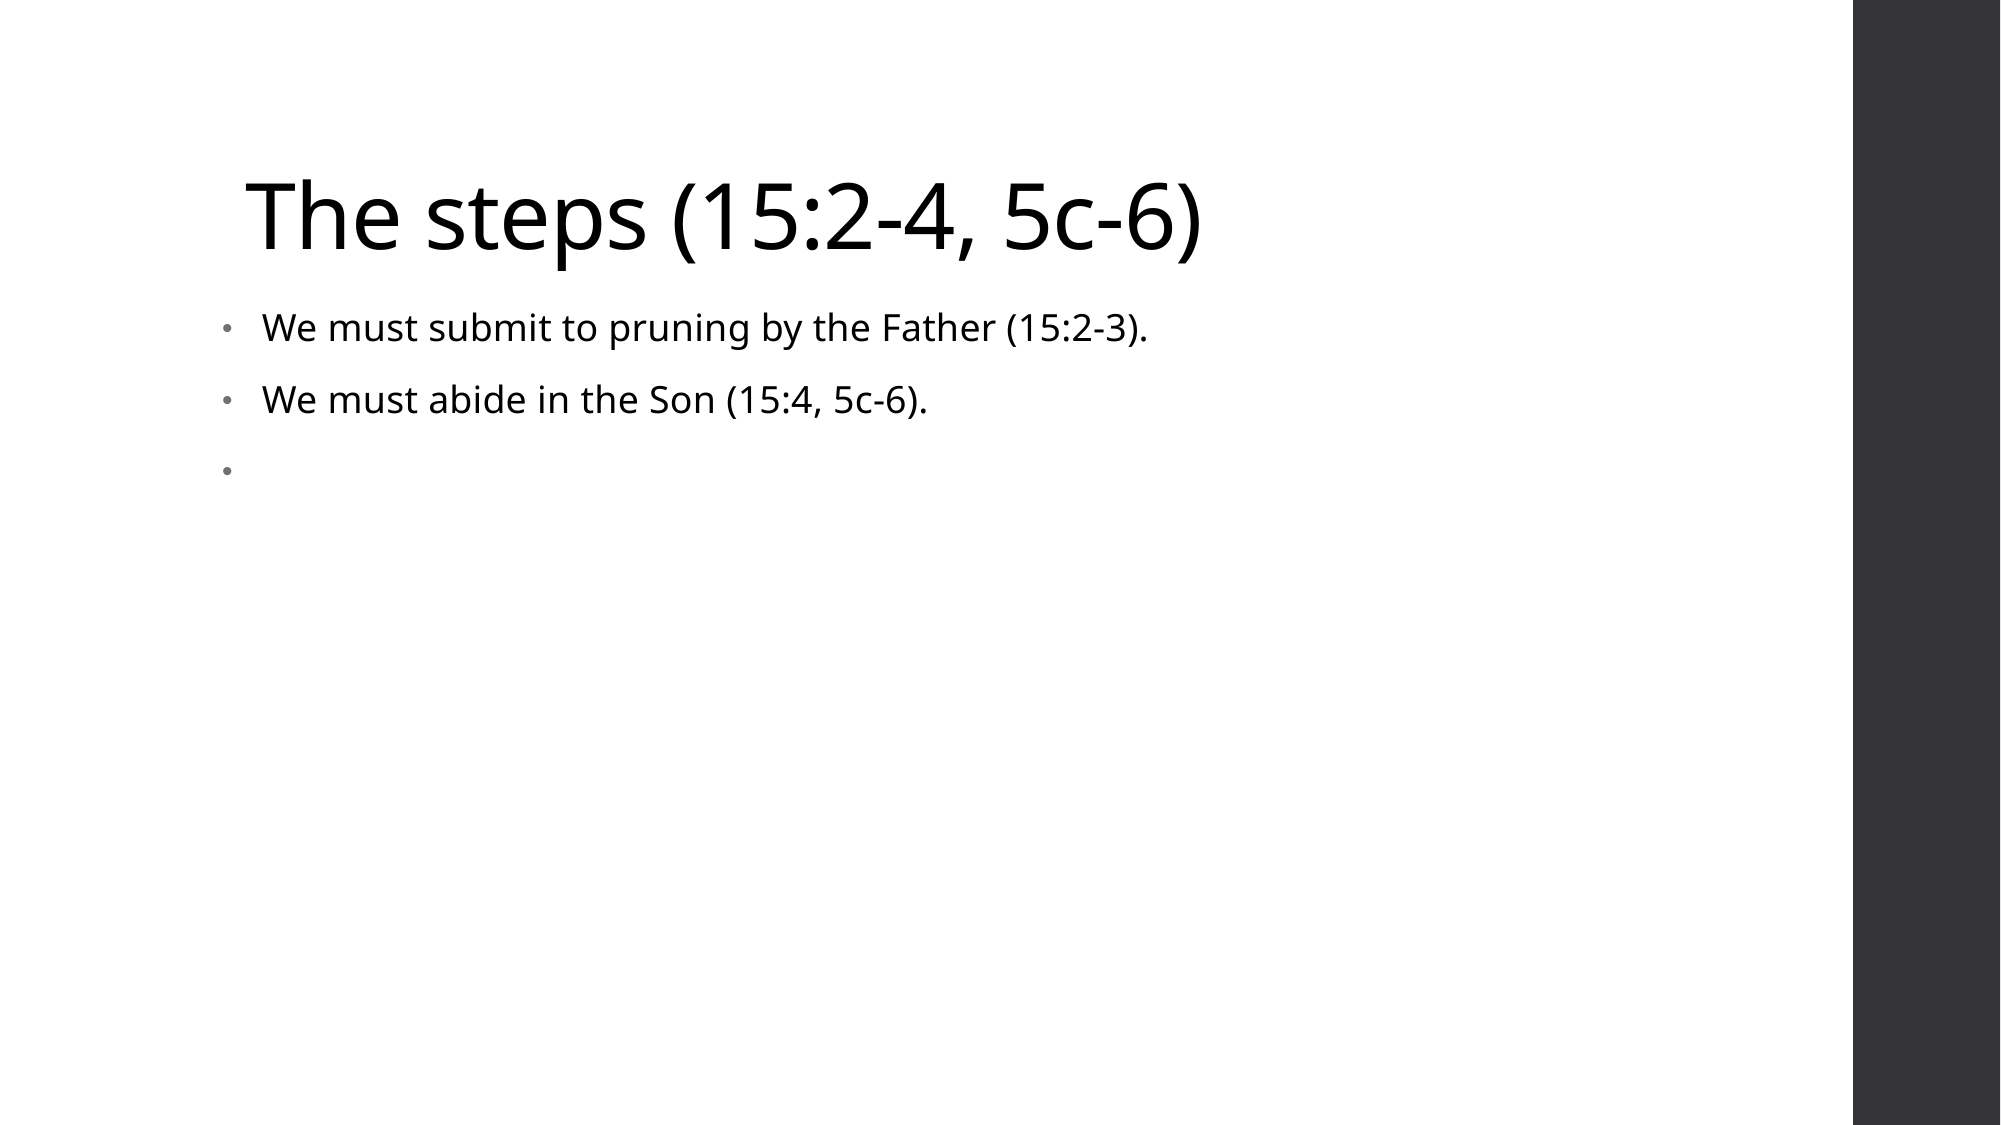

# The steps (15:2-4, 5c-6)
 We must submit to pruning by the Father (15:2-3).
 We must abide in the Son (15:4, 5c-6).